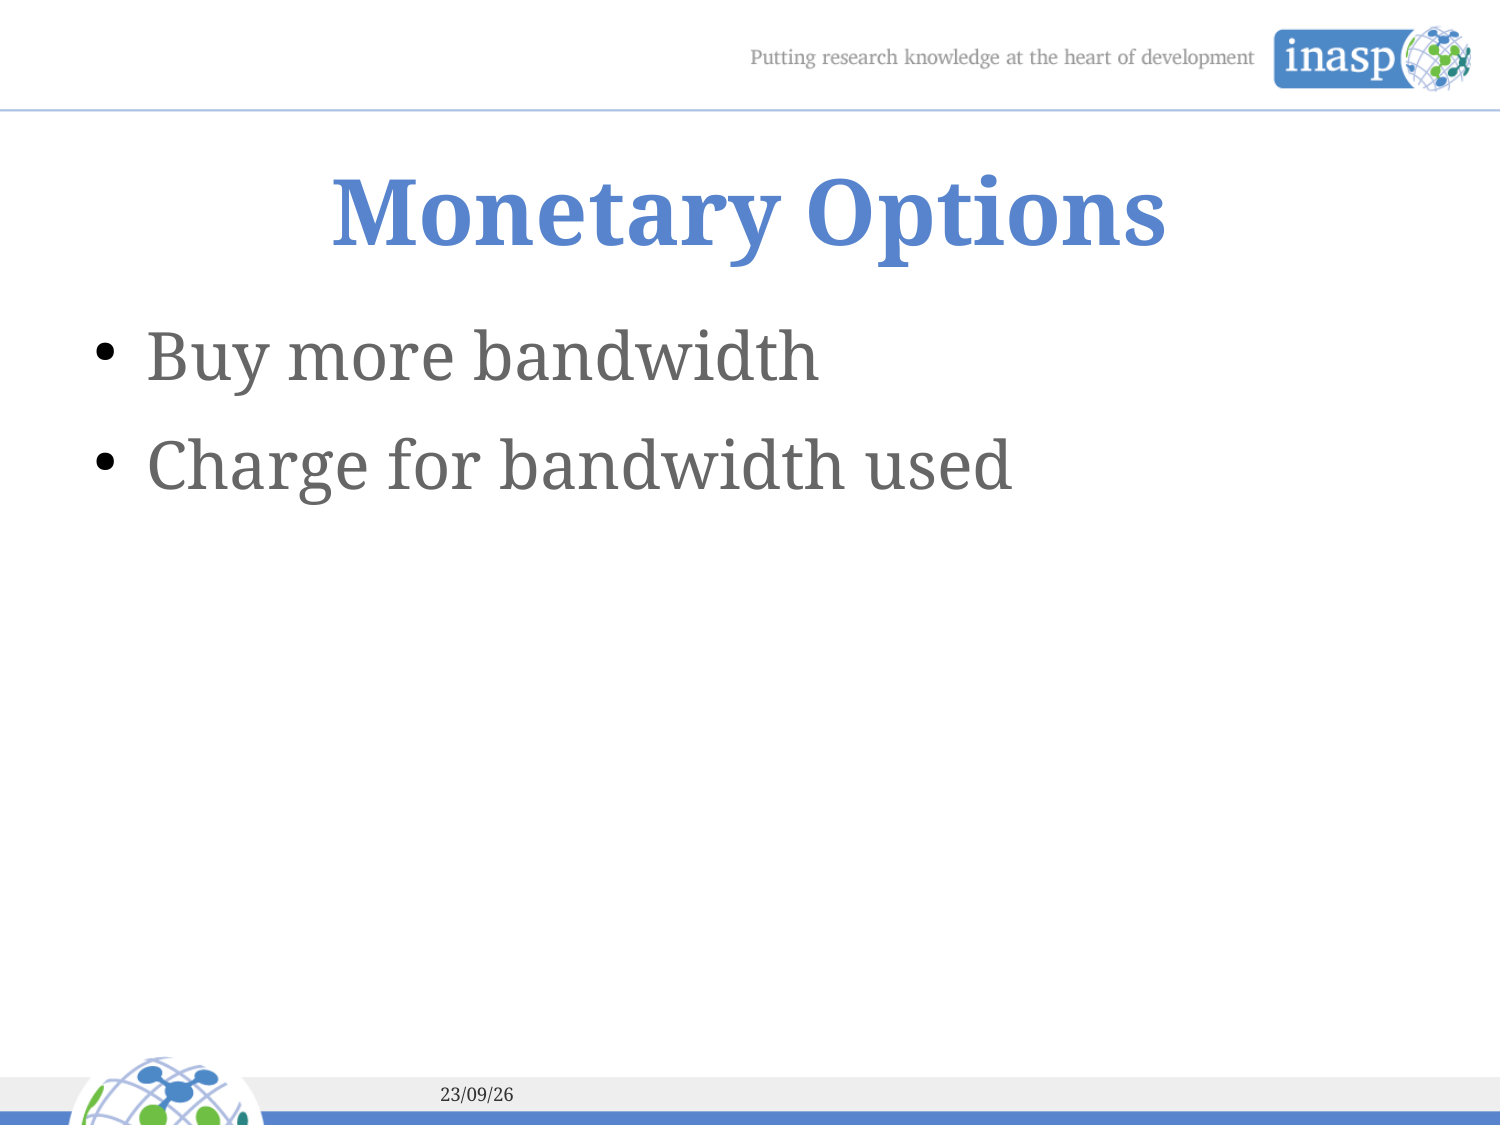

# Monetary Options
Buy more bandwidth
Charge for bandwidth used